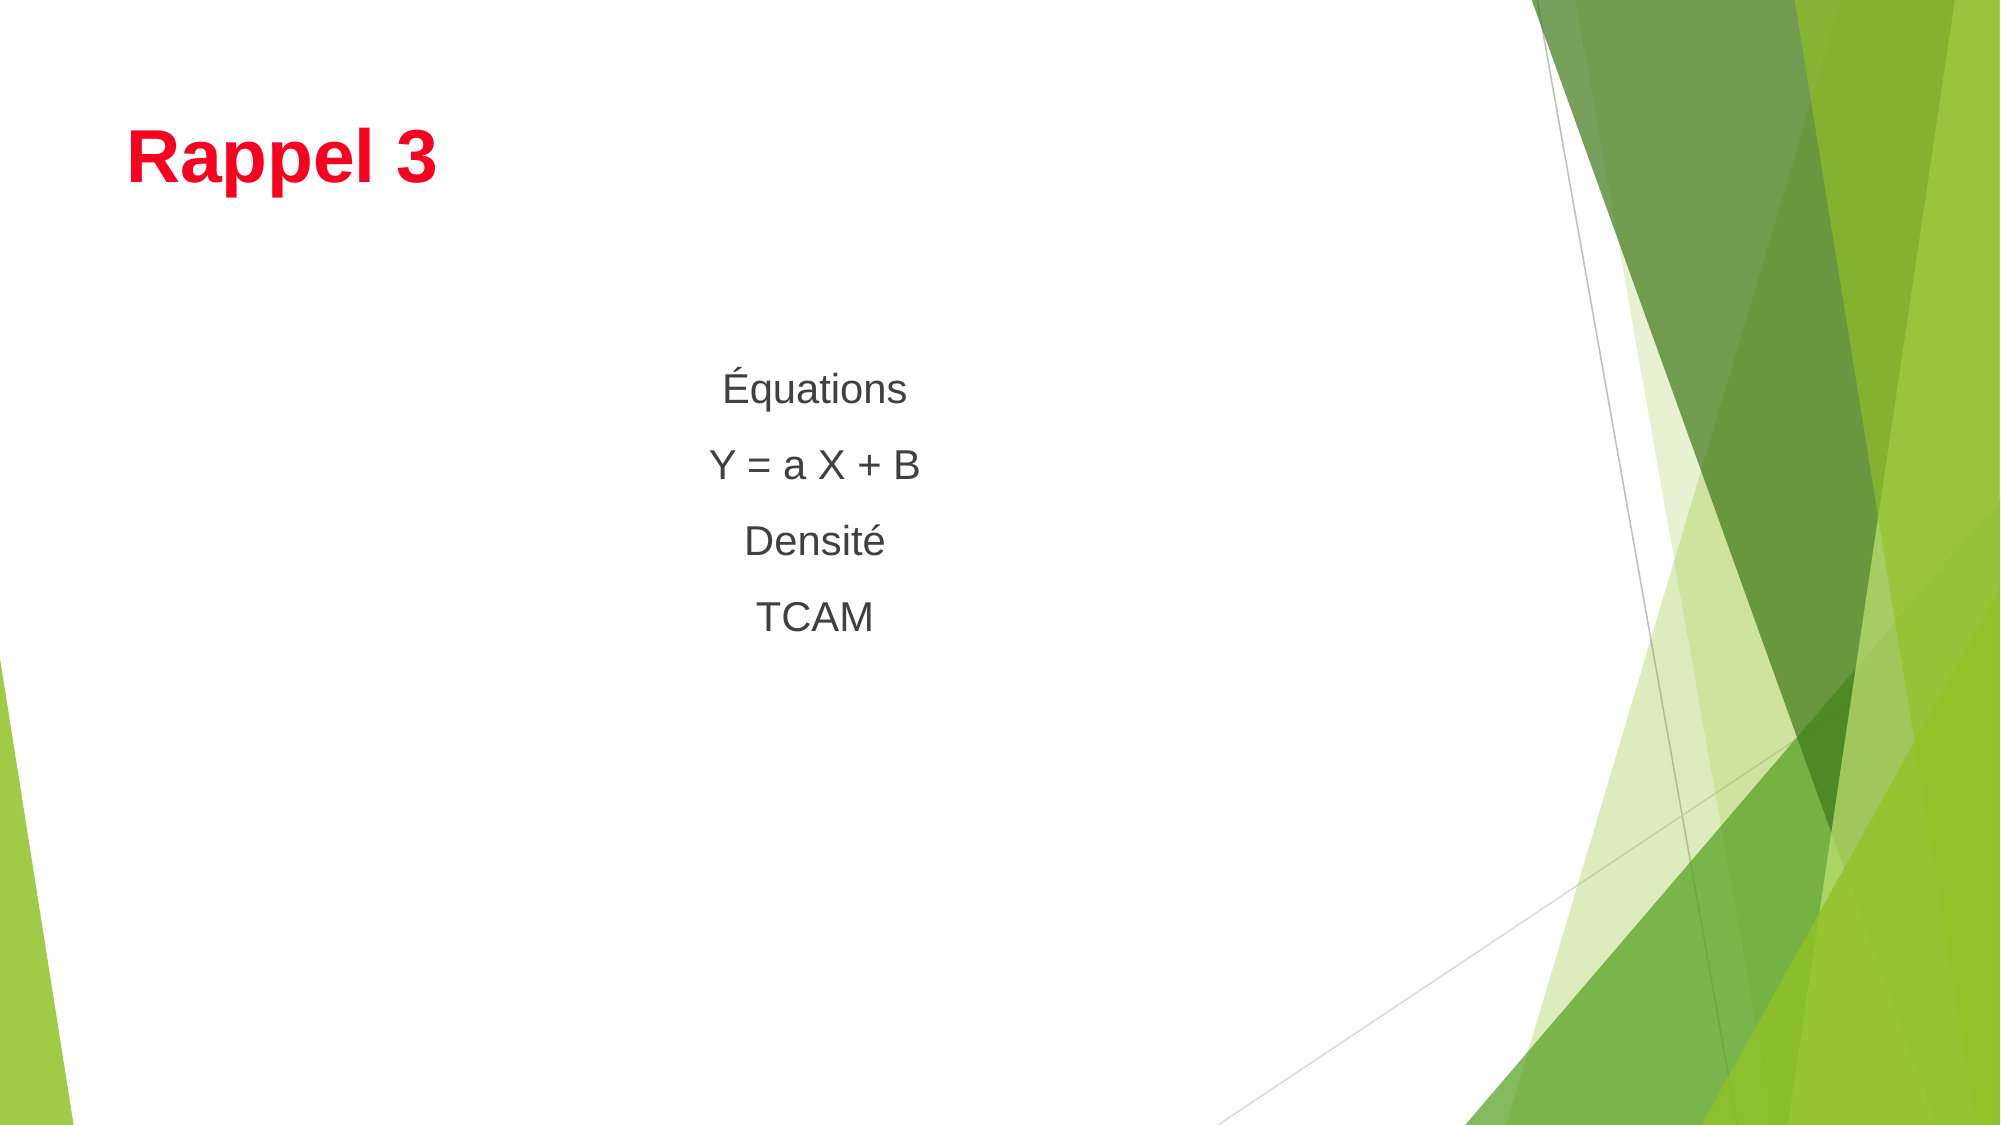

# Rappel 3
Équations
Y = a X + B
Densité
TCAM